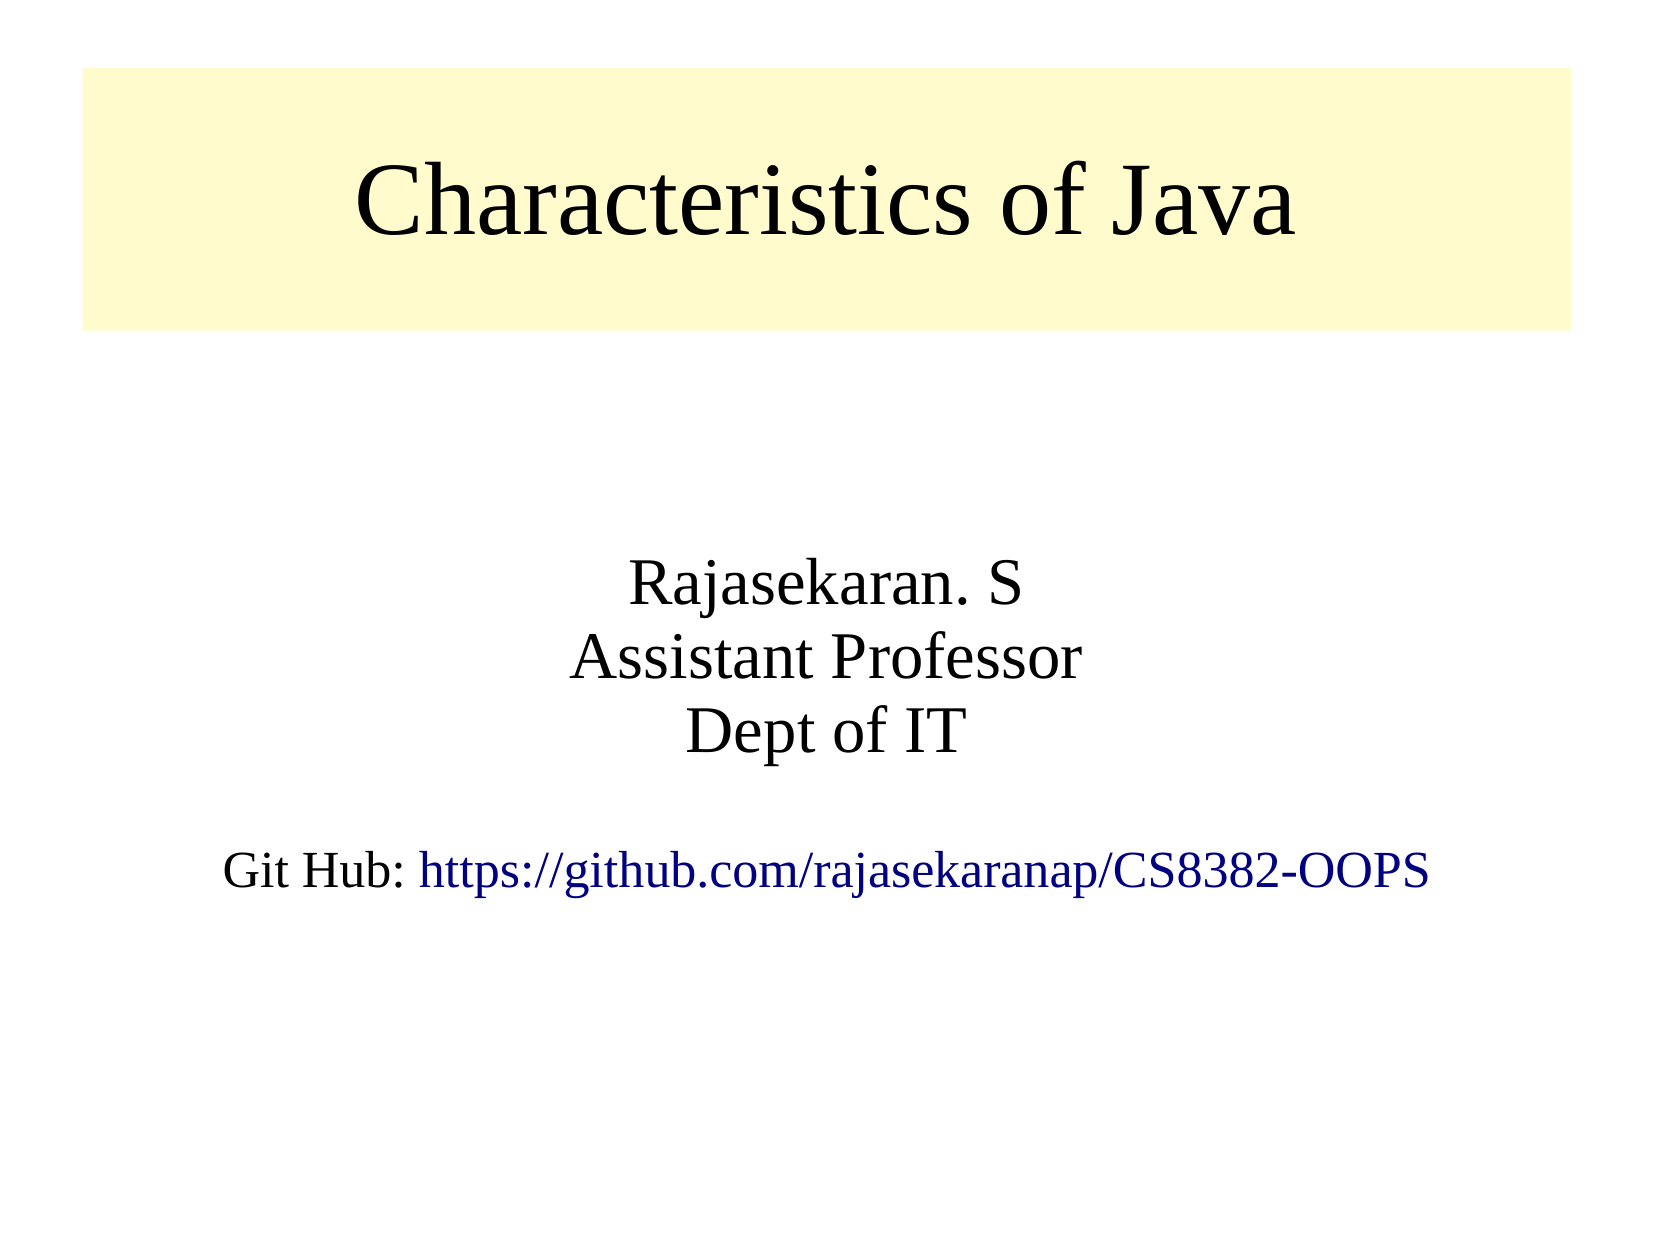

# Characteristics of Java
Rajasekaran. S
Assistant Professor
Dept of IT
Git Hub: https://github.com/rajasekaranap/CS8382-OOPS